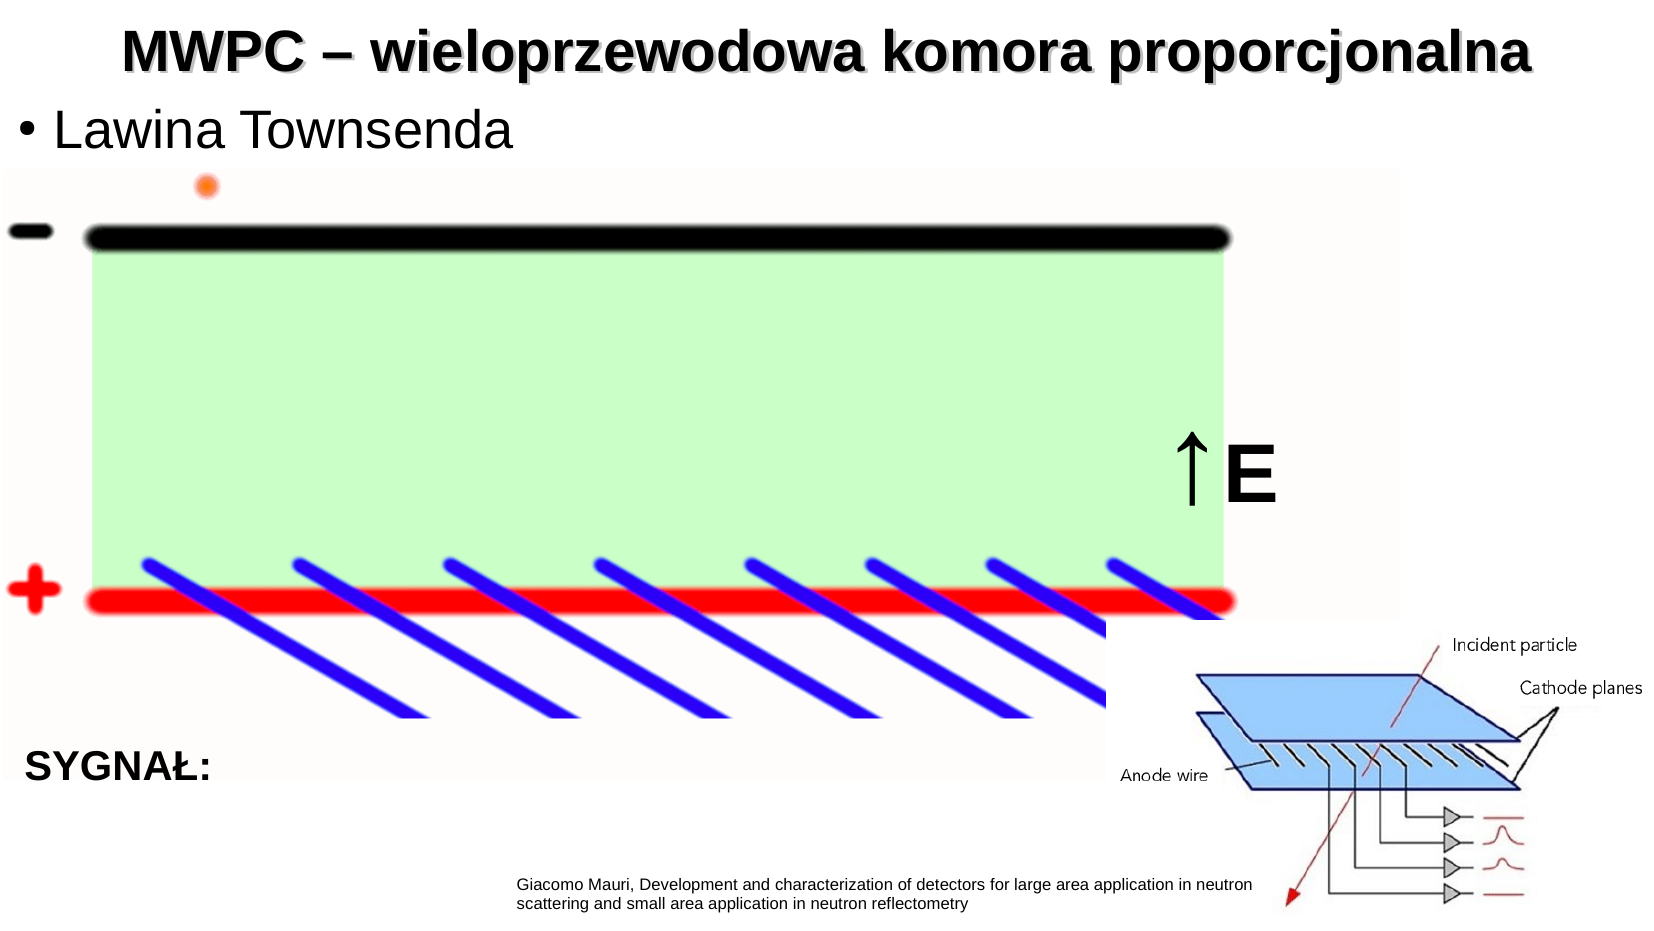

# MWPC – wieloprzewodowa komora proporcjonalna
Lawina Townsenda
↑E
SYGNAŁ:
Giacomo Mauri, Development and characterization of detectors for large area application in neutron scattering and small area application in neutron reflectometry